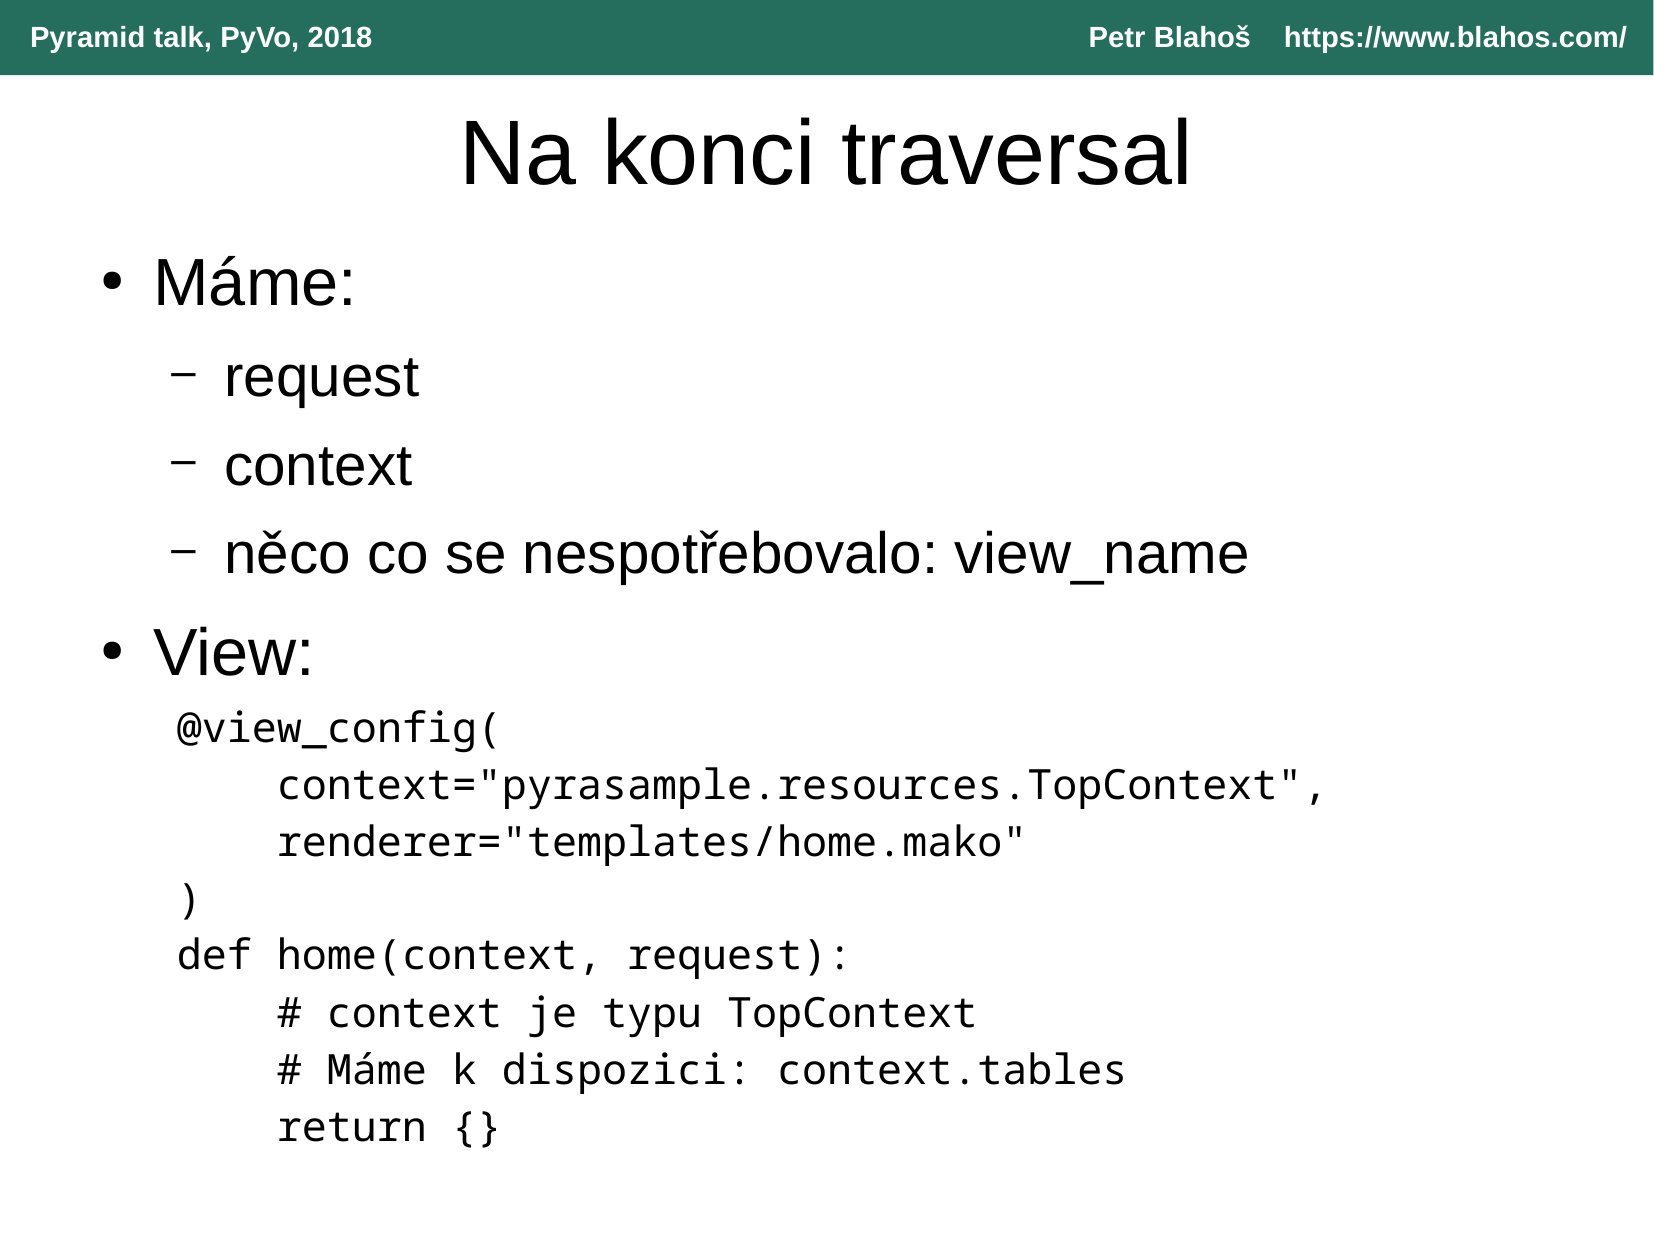

# Na konci traversal
Máme:
request
context
něco co se nespotřebovalo: view_name
View:
@view_config(
 context="pyrasample.resources.TopContext",
 renderer="templates/home.mako"
)
def home(context, request):
 # context je typu TopContext
 # Máme k dispozici: context.tables
 return {}